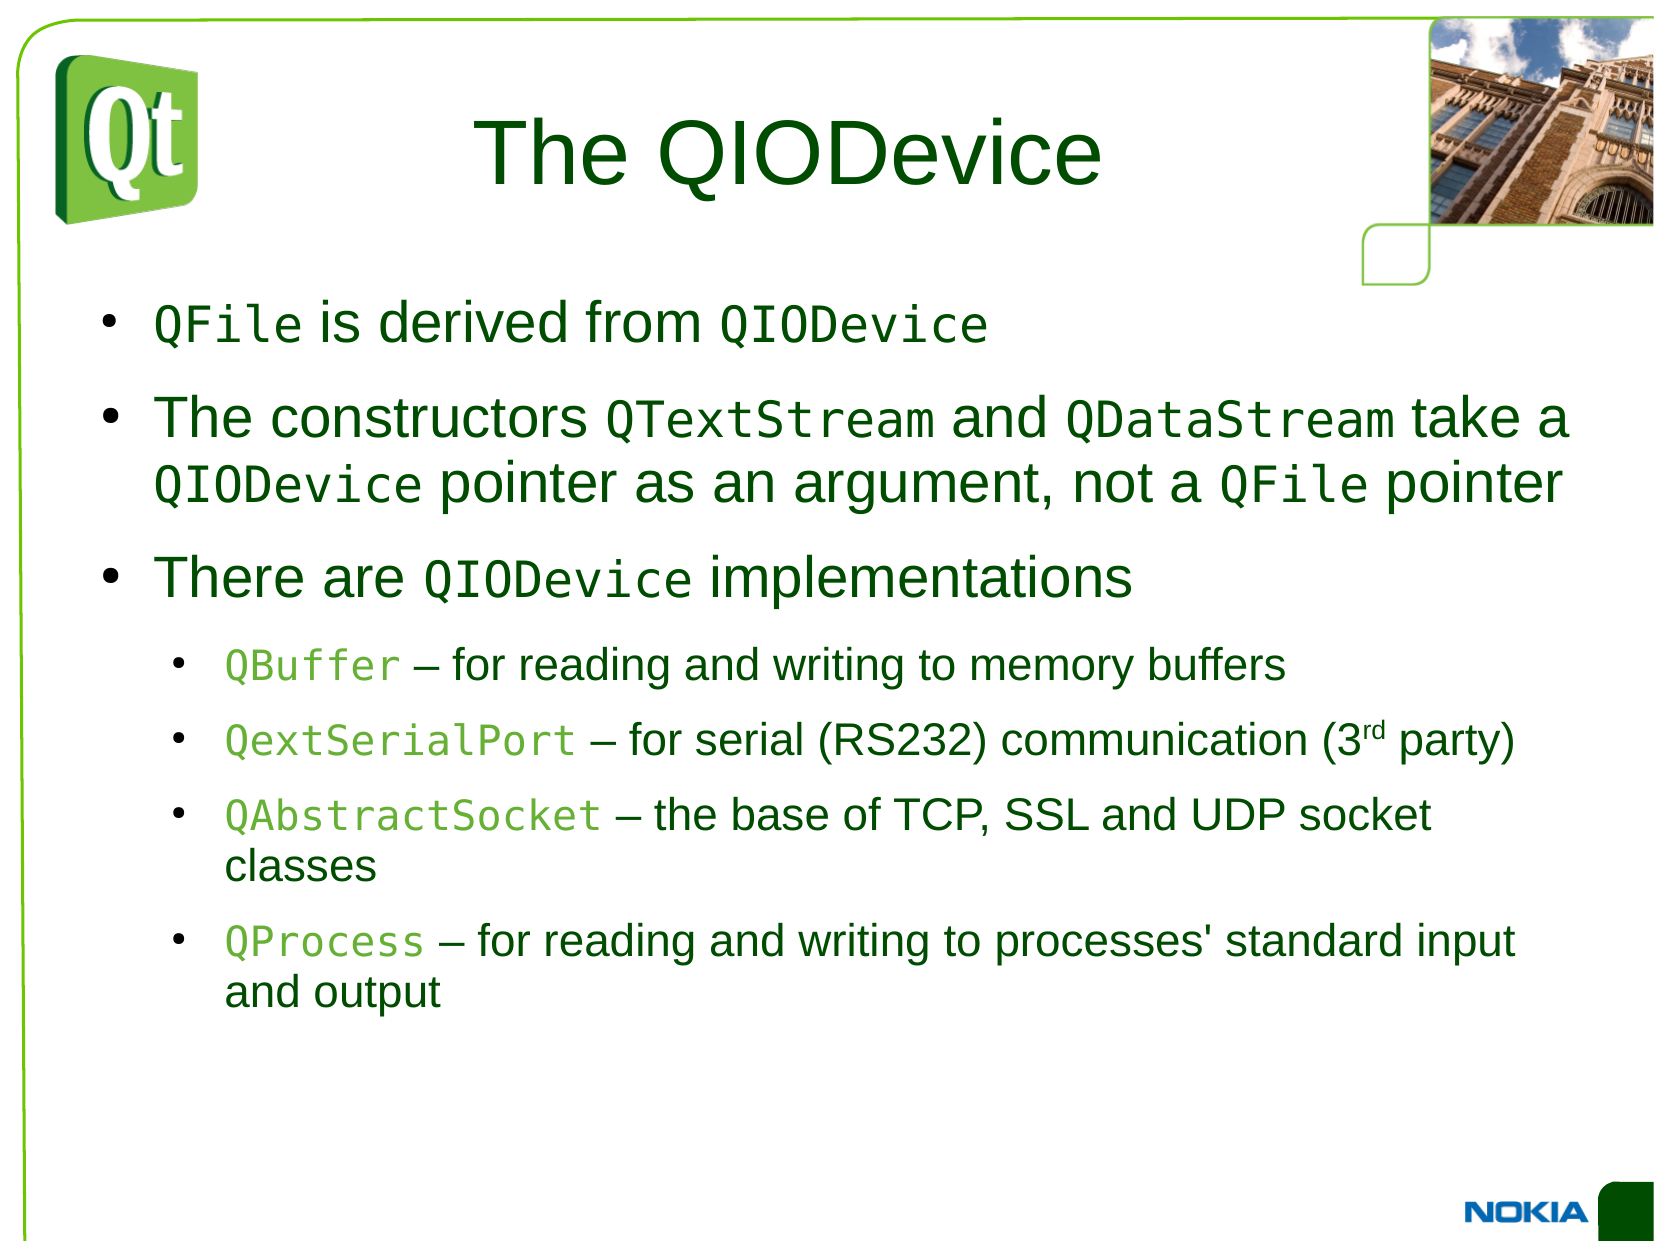

# The QIODevice
QFile is derived from QIODevice
The constructors QTextStream and QDataStream take a QIODevice pointer as an argument, not a QFile pointer
There are QIODevice implementations
QBuffer – for reading and writing to memory buffers
QextSerialPort – for serial (RS232) communication (3rd party)
QAbstractSocket – the base of TCP, SSL and UDP socket classes
QProcess – for reading and writing to processes' standard input and output